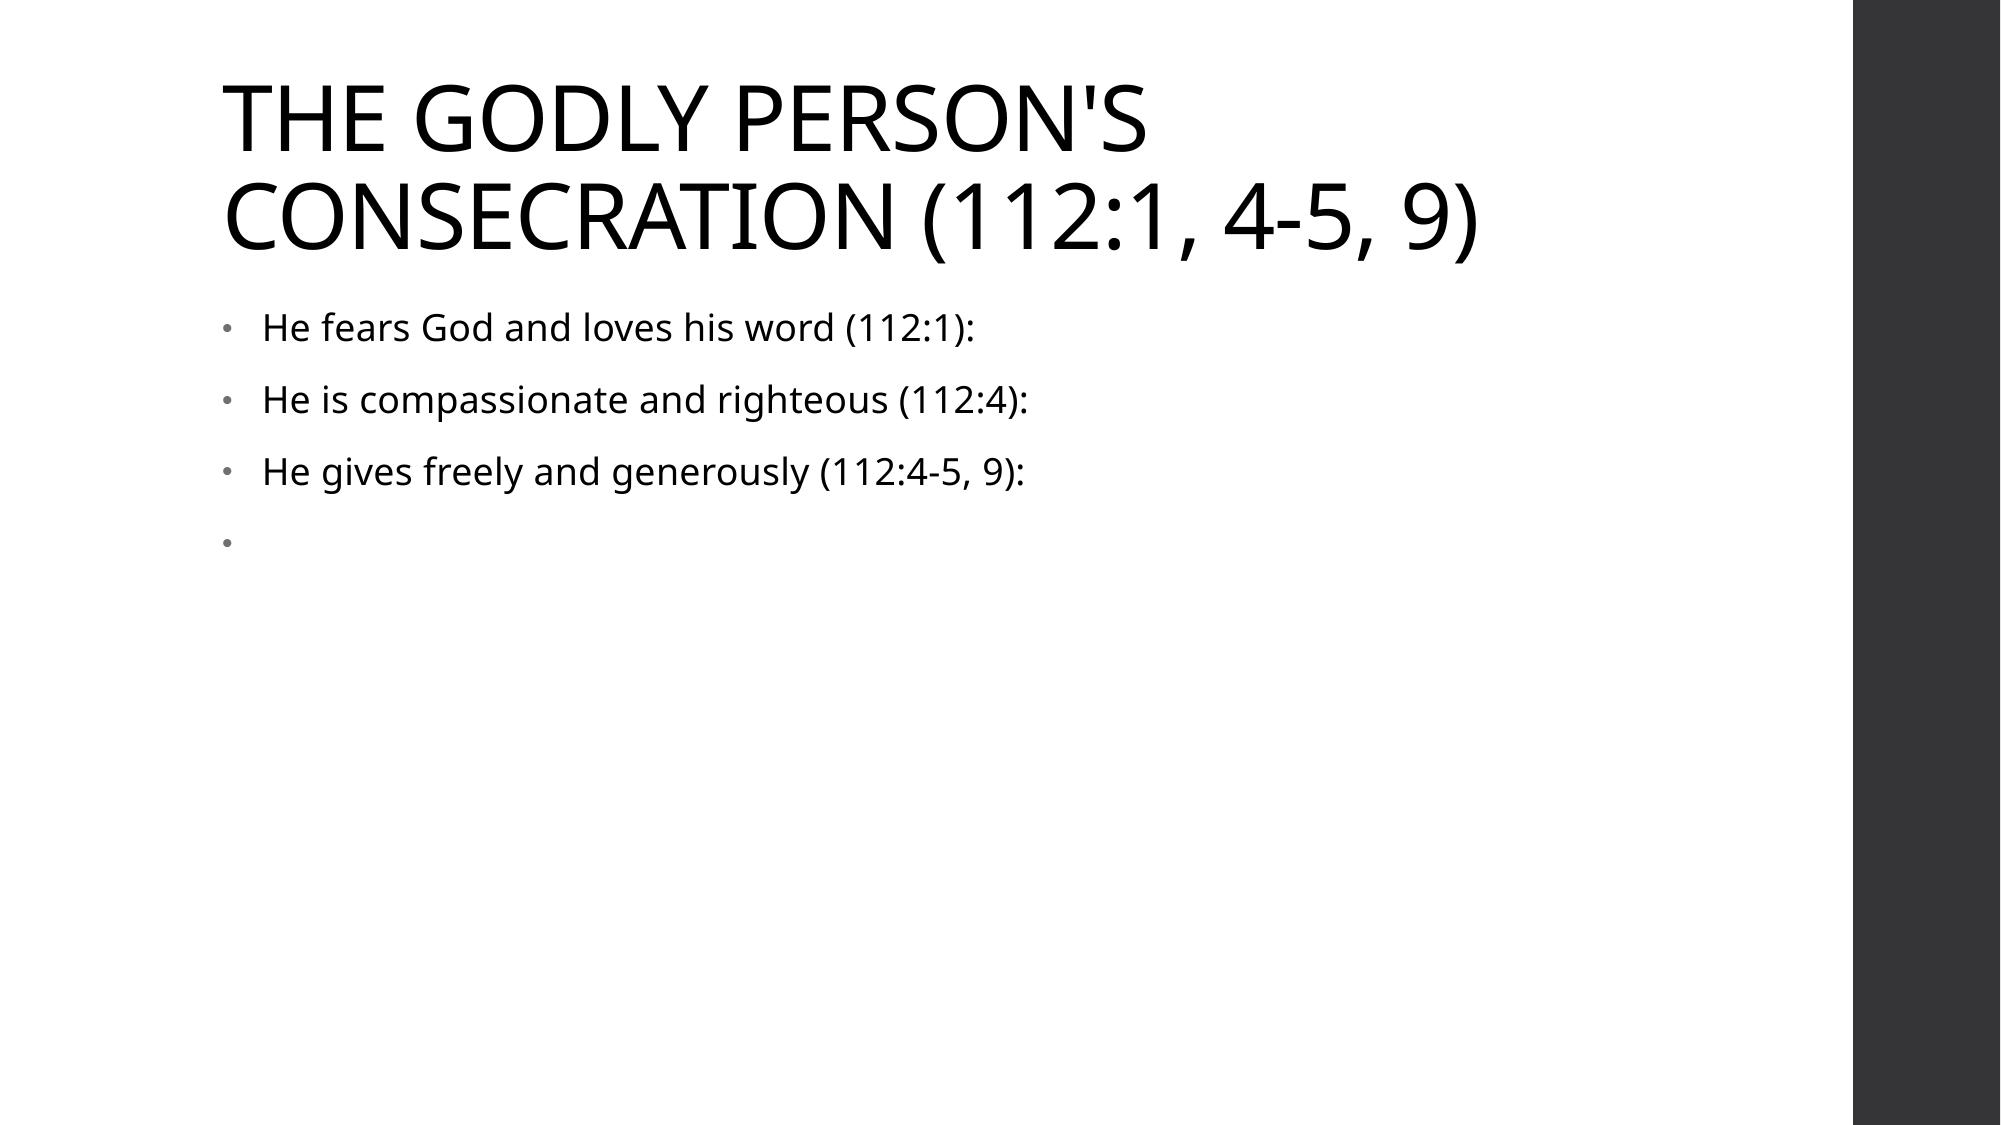

# THE GODLY PERSON'S CONSECRATION (112:1, 4-5, 9)
 He fears God and loves his word (112:1):
 He is compassionate and righteous (112:4):
 He gives freely and generously (112:4-5, 9):